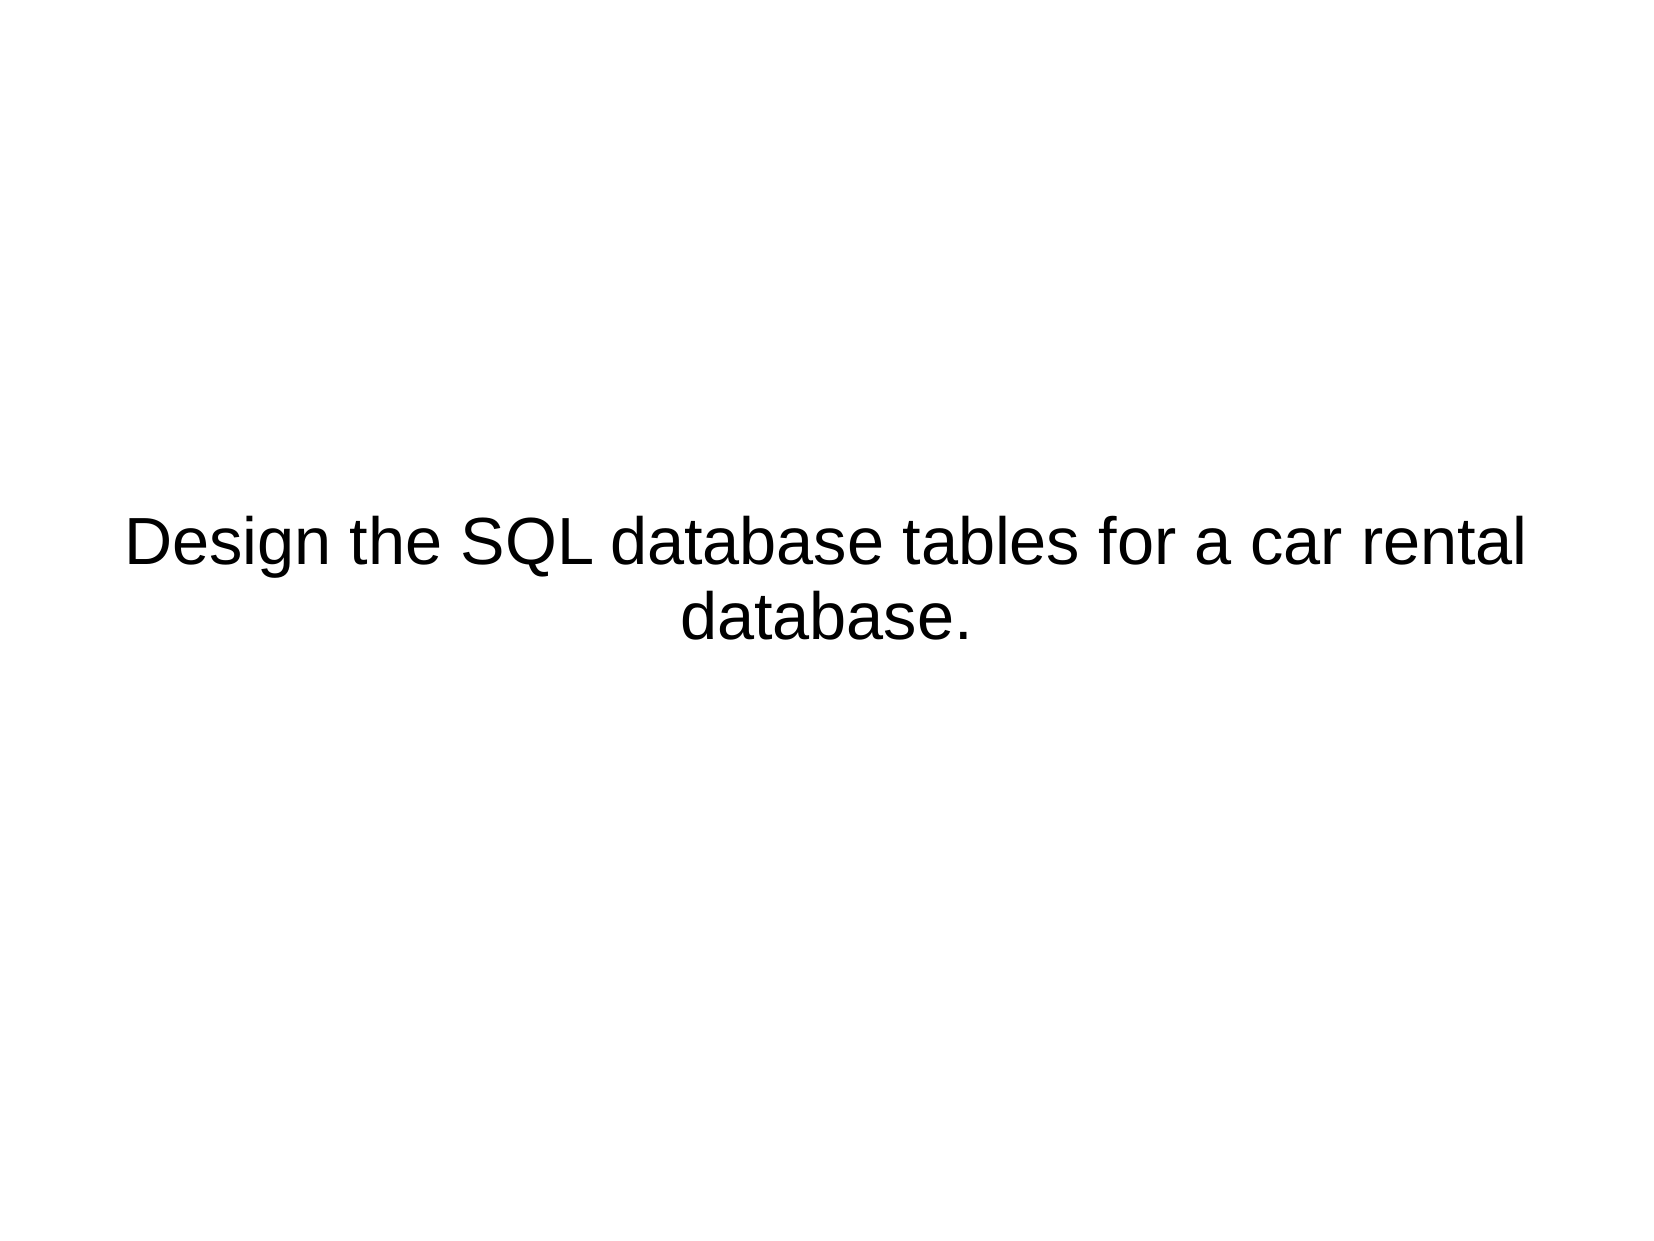

# Design the SQL database tables for a car rental database.